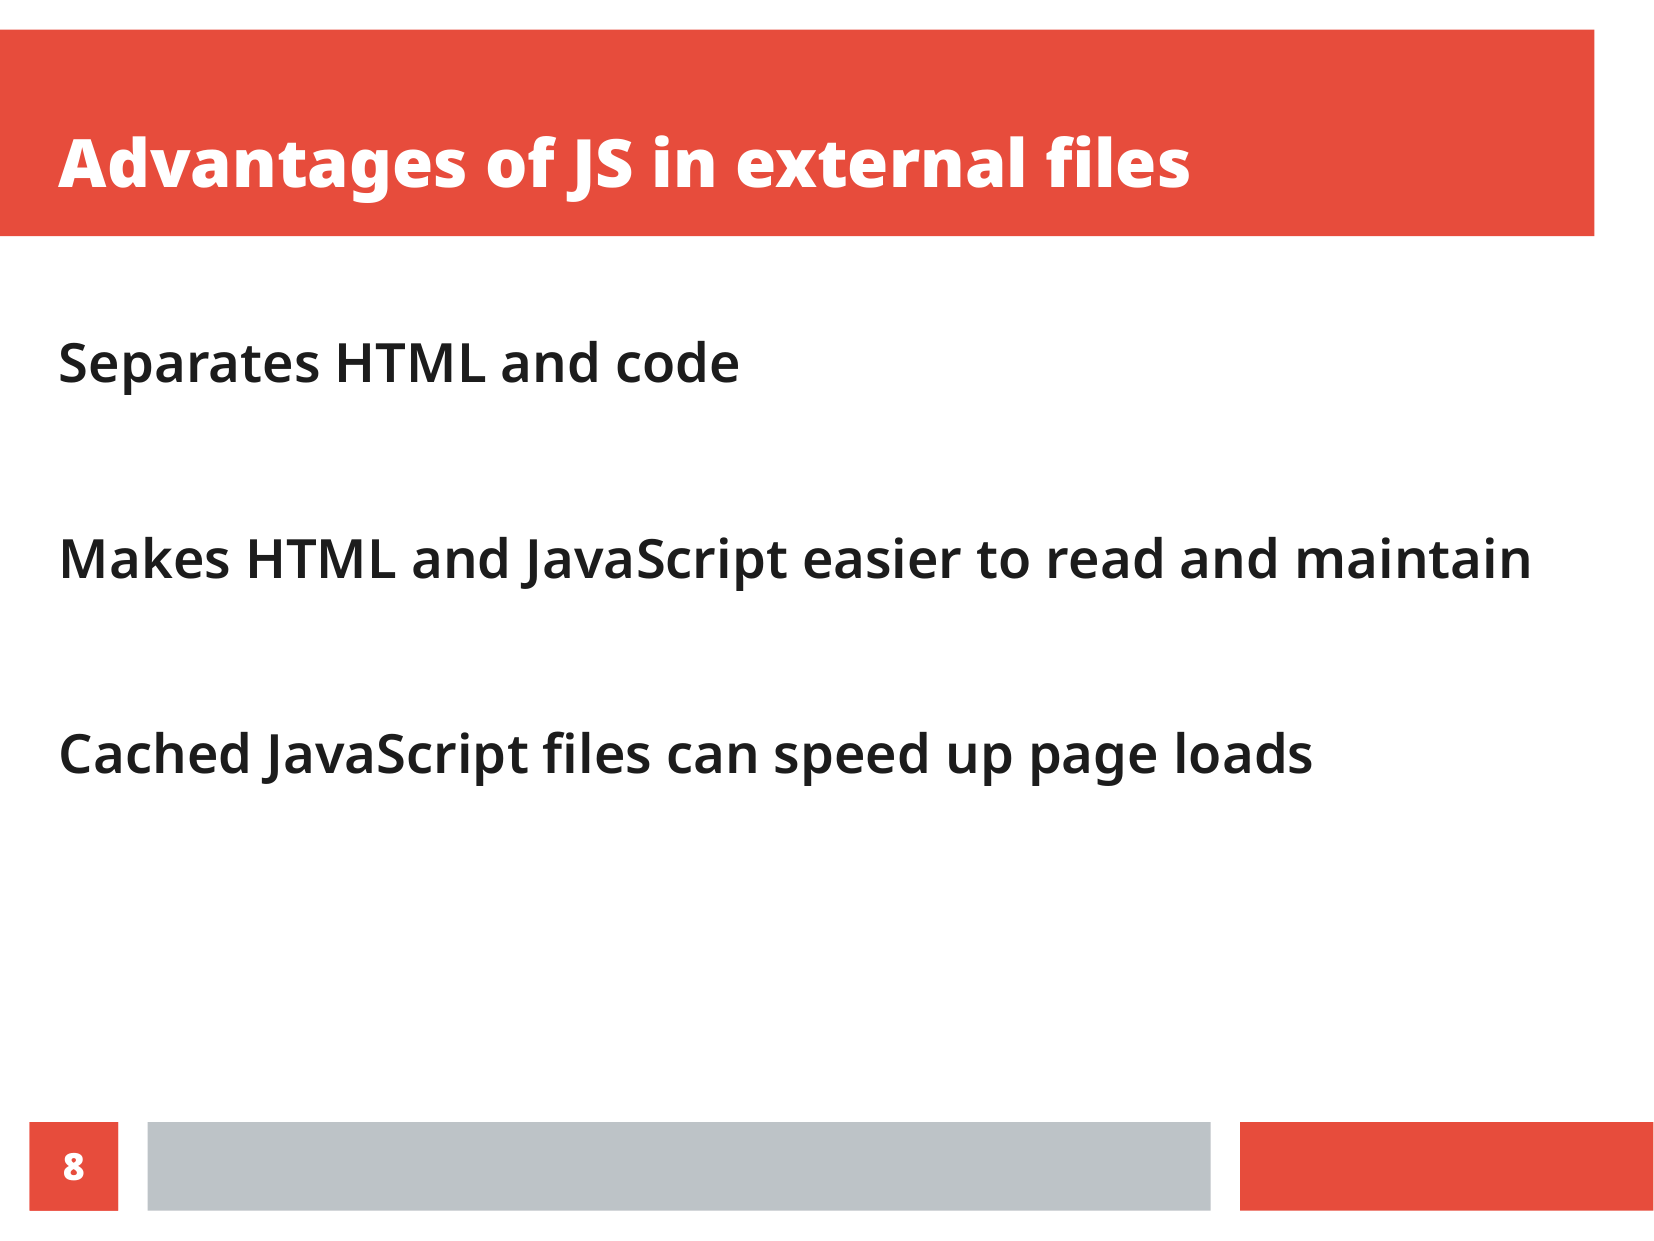

# Advantages of JS in external files
Separates HTML and code
Makes HTML and JavaScript easier to read and maintain
Cached JavaScript files can speed up page loads
8